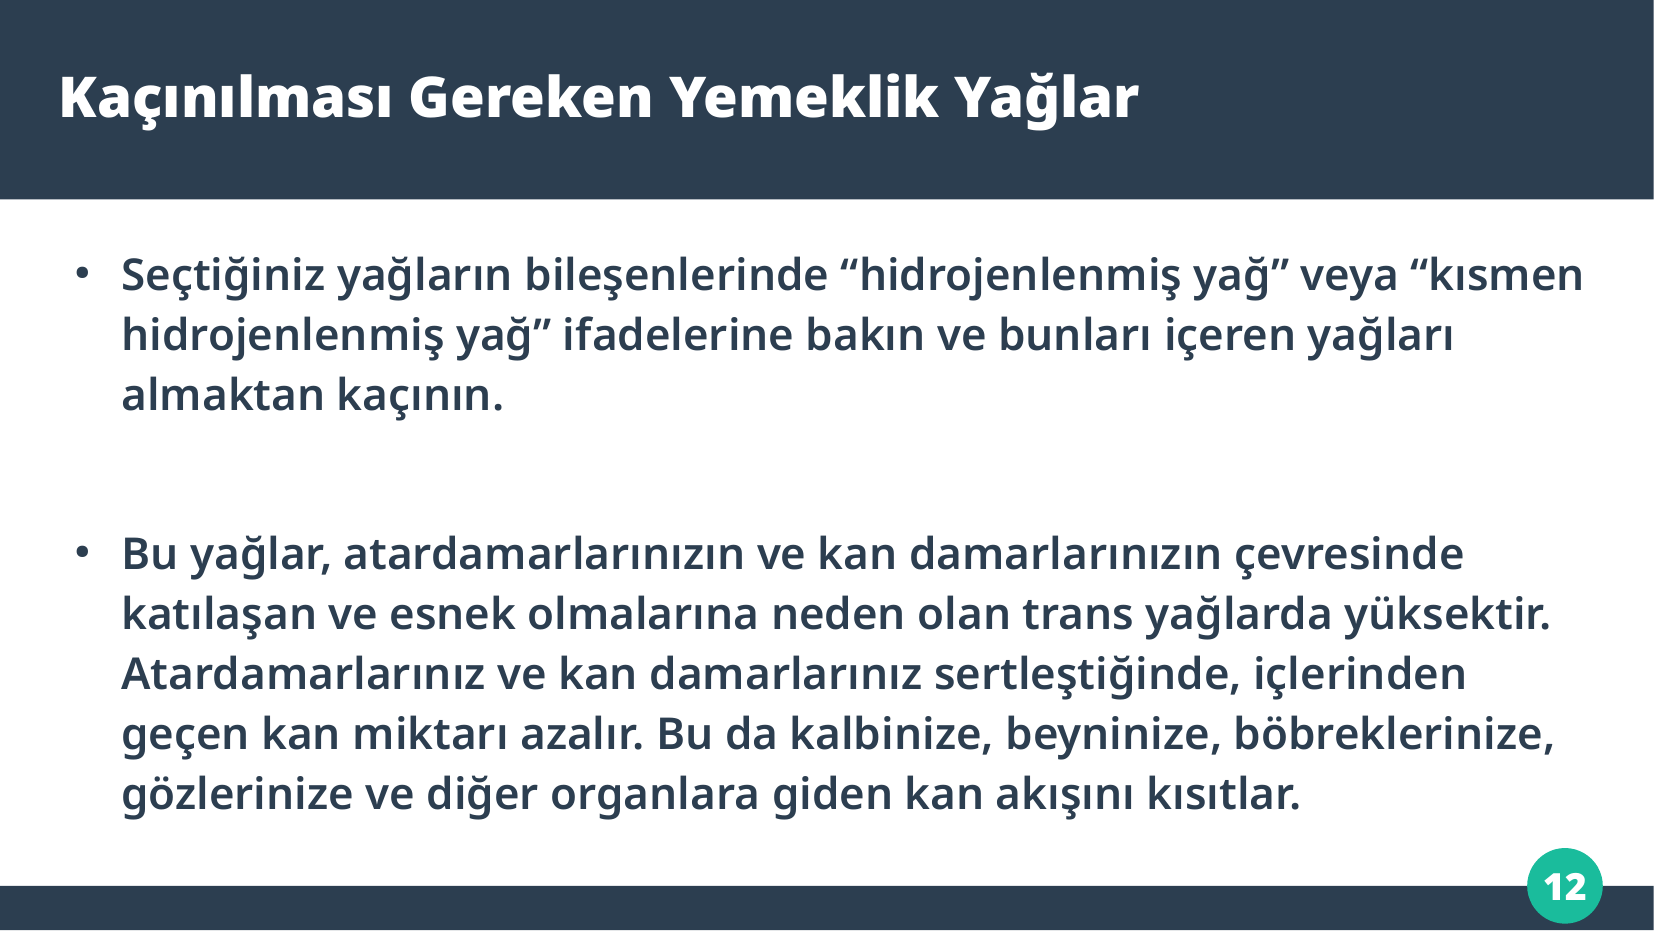

# Kaçınılması Gereken Yemeklik Yağlar
Seçtiğiniz yağların bileşenlerinde “hidrojenlenmiş yağ” veya “kısmen hidrojenlenmiş yağ” ifadelerine bakın ve bunları içeren yağları almaktan kaçının.
Bu yağlar, atardamarlarınızın ve kan damarlarınızın çevresinde katılaşan ve esnek olmalarına neden olan trans yağlarda yüksektir. Atardamarlarınız ve kan damarlarınız sertleştiğinde, içlerinden geçen kan miktarı azalır. Bu da kalbinize, beyninize, böbreklerinize, gözlerinize ve diğer organlara giden kan akışını kısıtlar.